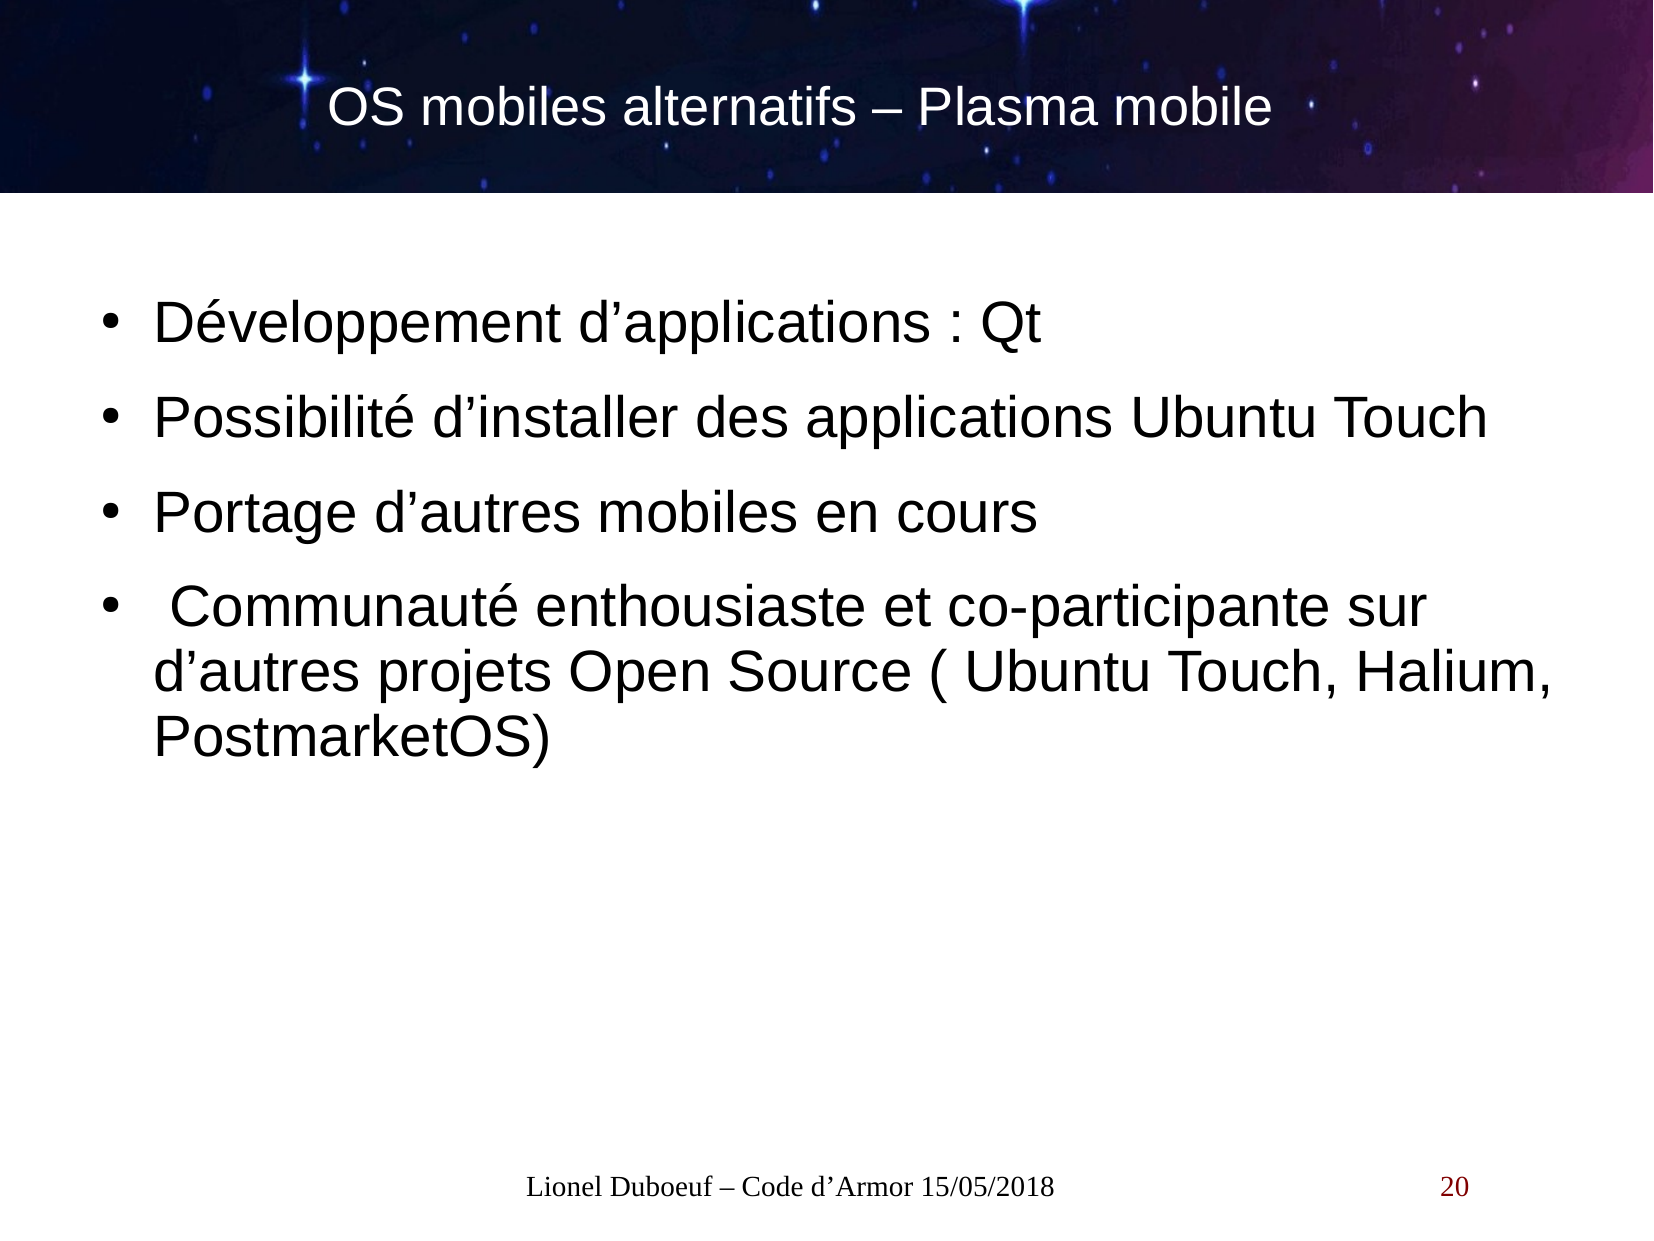

# OS mobiles alternatifs – Plasma mobile
Développement d’applications : Qt
Possibilité d’installer des applications Ubuntu Touch
Portage d’autres mobiles en cours
 Communauté enthousiaste et co-participante sur d’autres projets Open Source ( Ubuntu Touch, Halium, PostmarketOS)
20